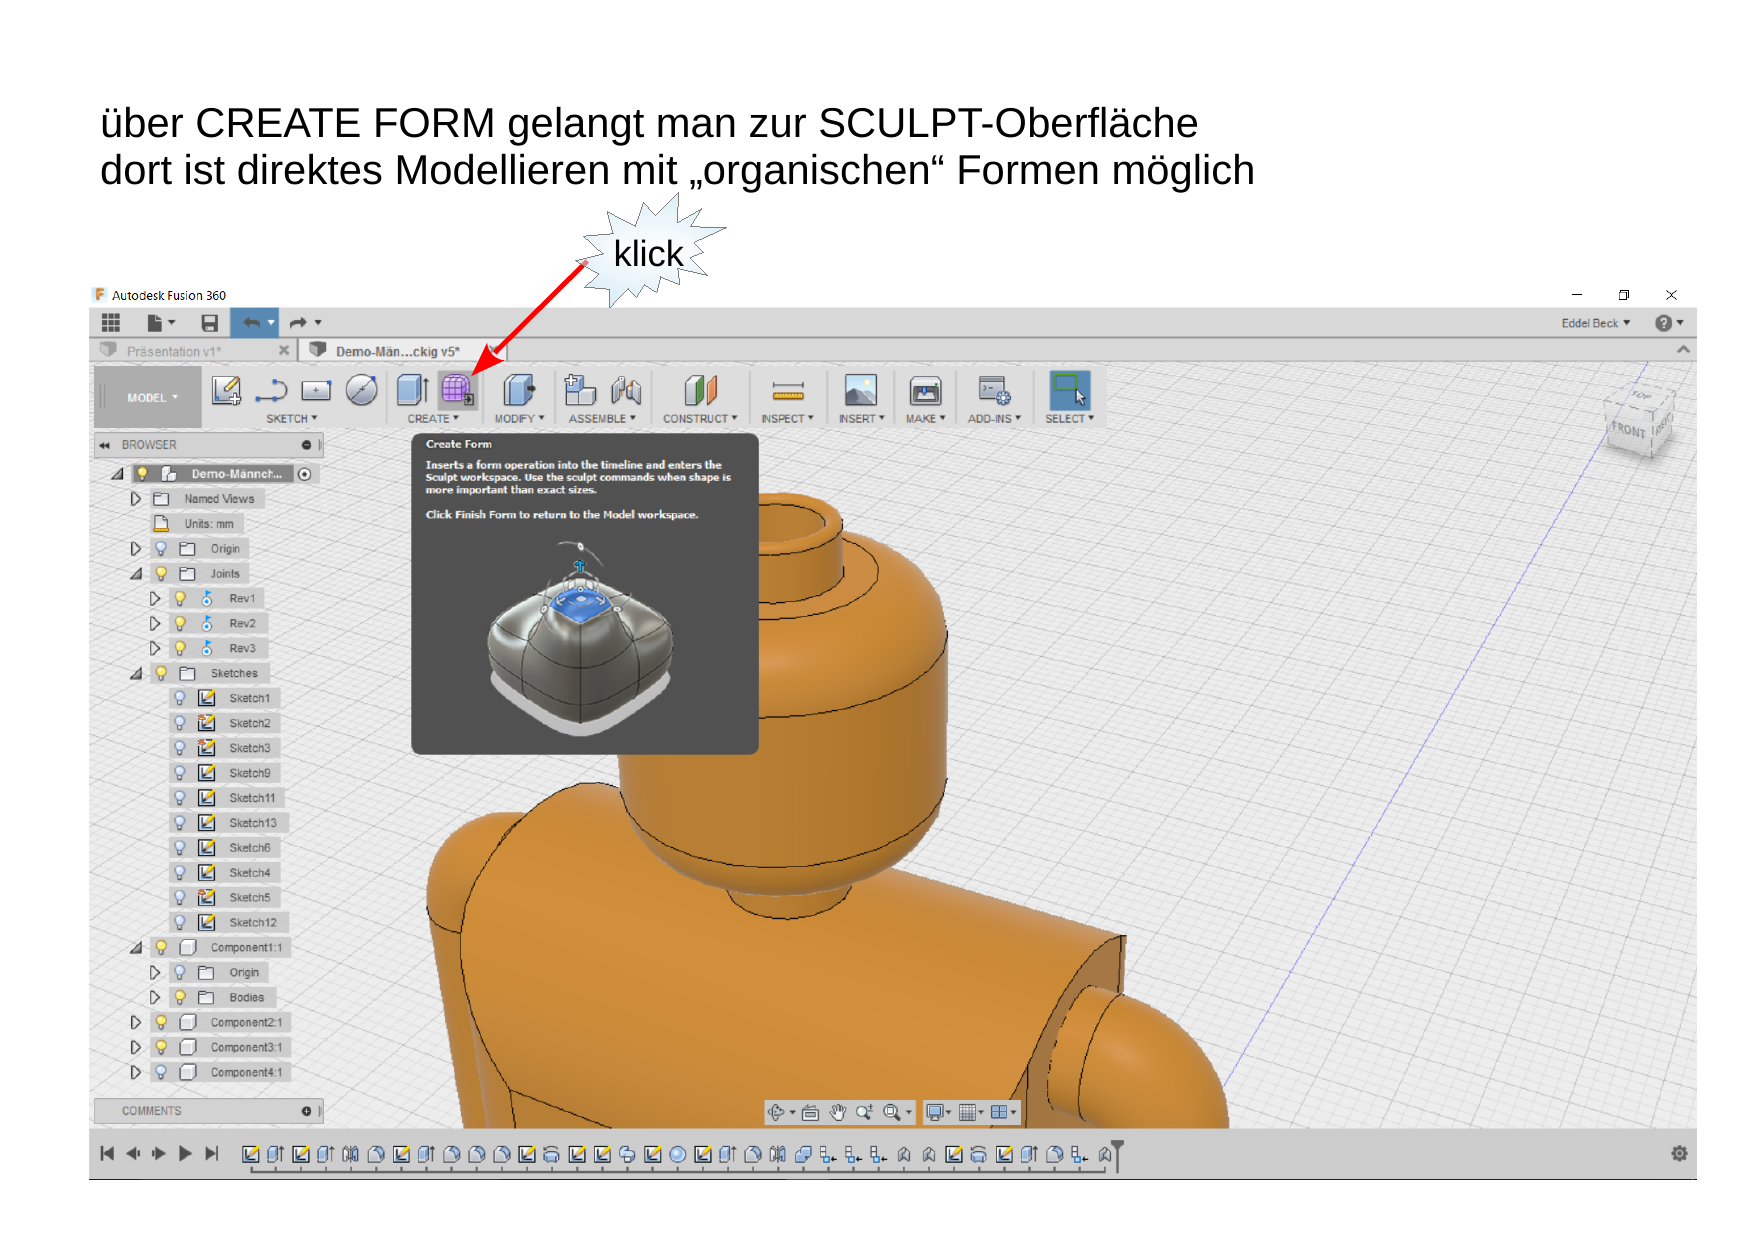

# über CREATE FORM gelangt man zur SCULPT-Oberfläche dort ist direktes Modellieren mit „organischen“ Formen möglich
klick